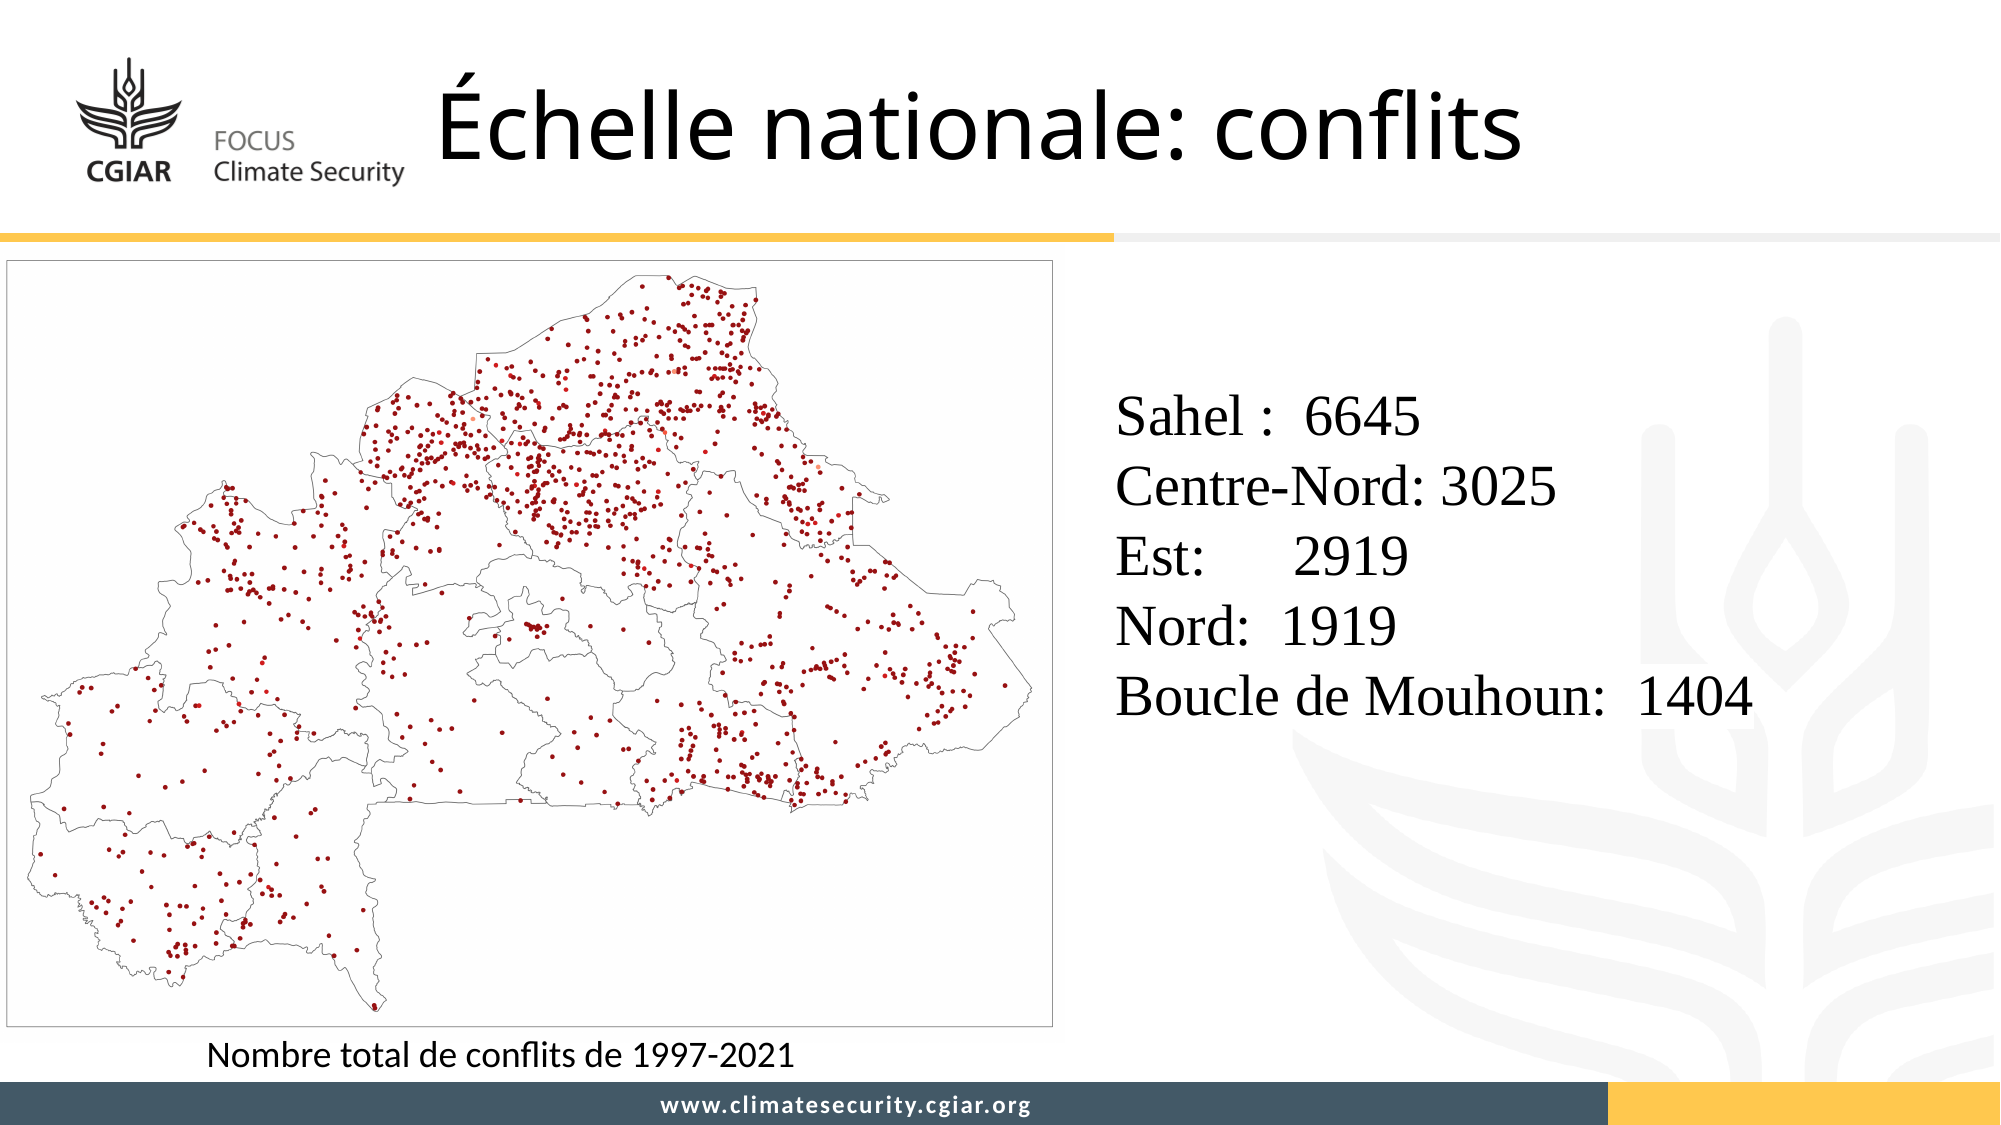

# Échelle nationale: conflits
Sahel : 6645
Centre-Nord: 3025
Est: 2919
Nord: 1919
Boucle de Mouhoun: 1404
Nombre total de conflits de 1997-2021